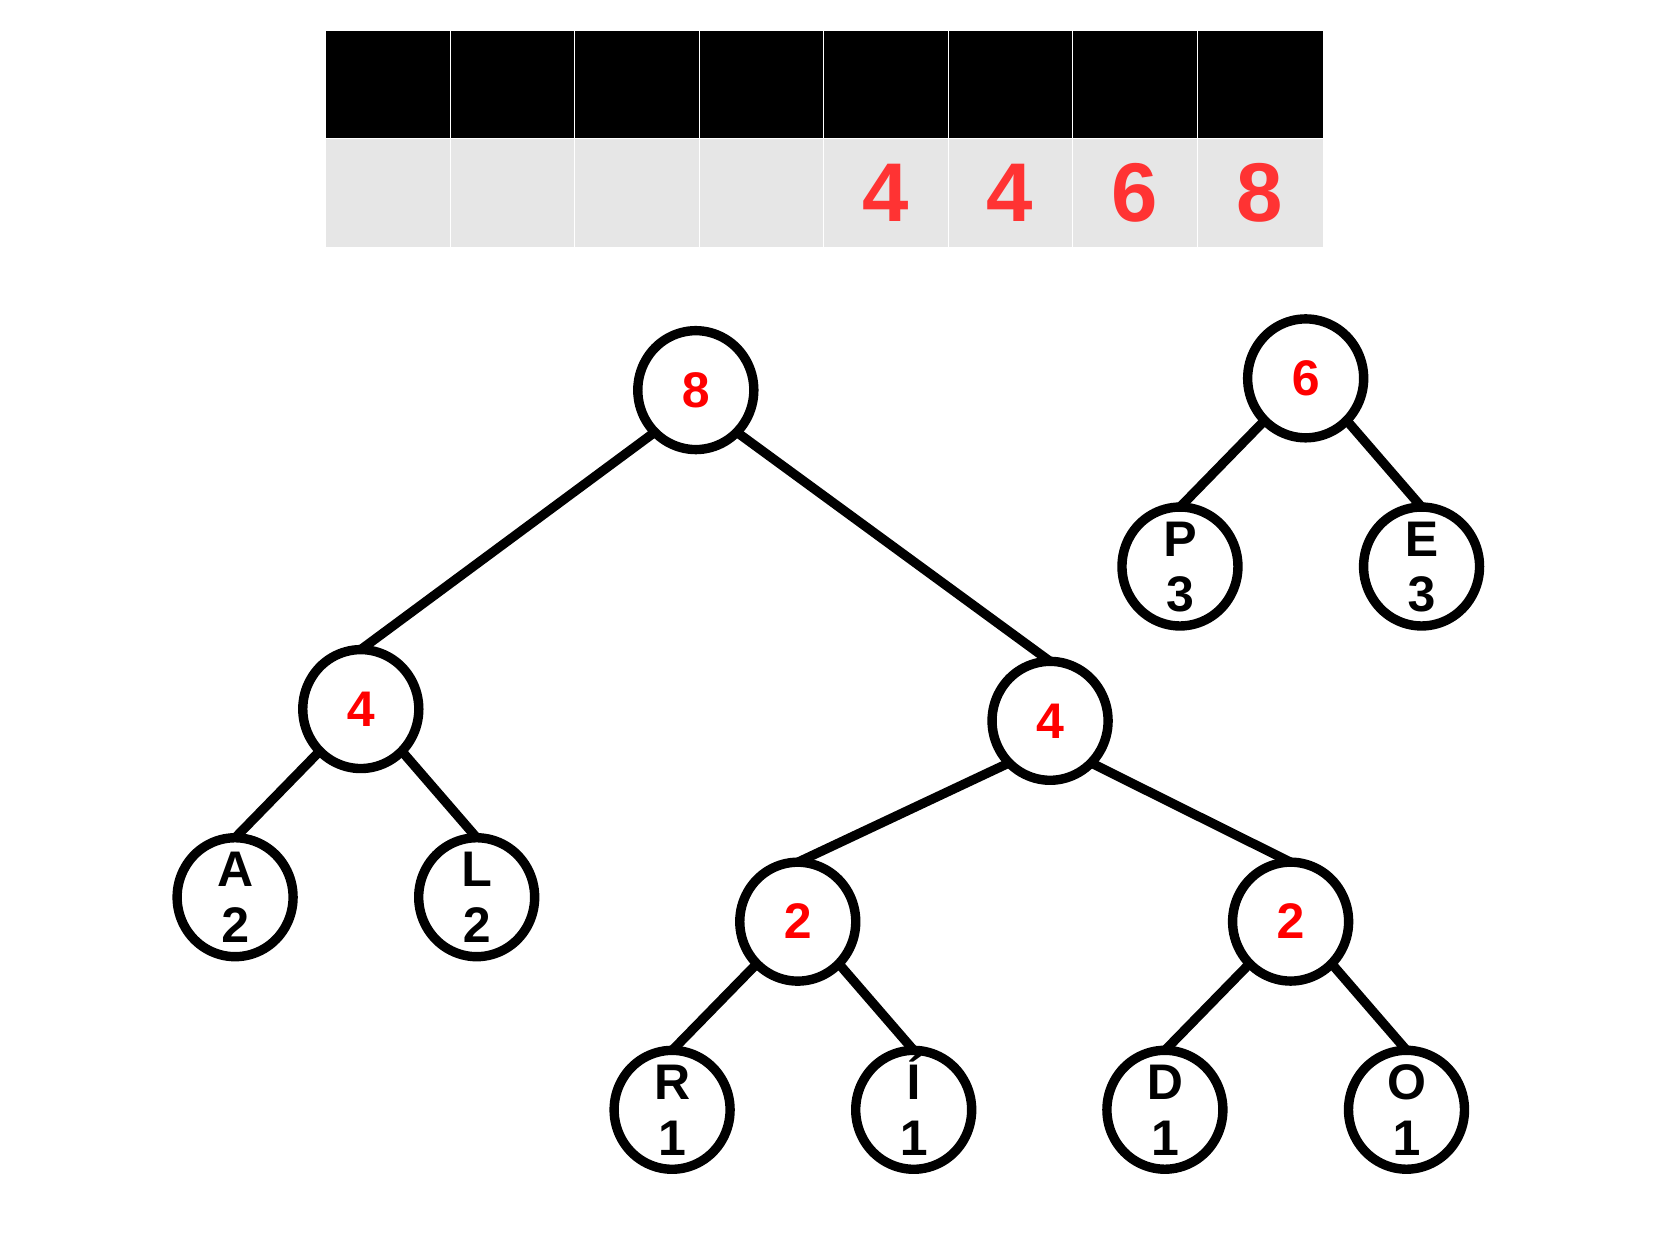

| | | | | | | | |
| --- | --- | --- | --- | --- | --- | --- | --- |
| | | | | 4 | 4 | 6 | 8 |
#
6
8
P
3
E
3
4
4
A
2
L
2
2
2
D
1
O
1
R
1
Í
1